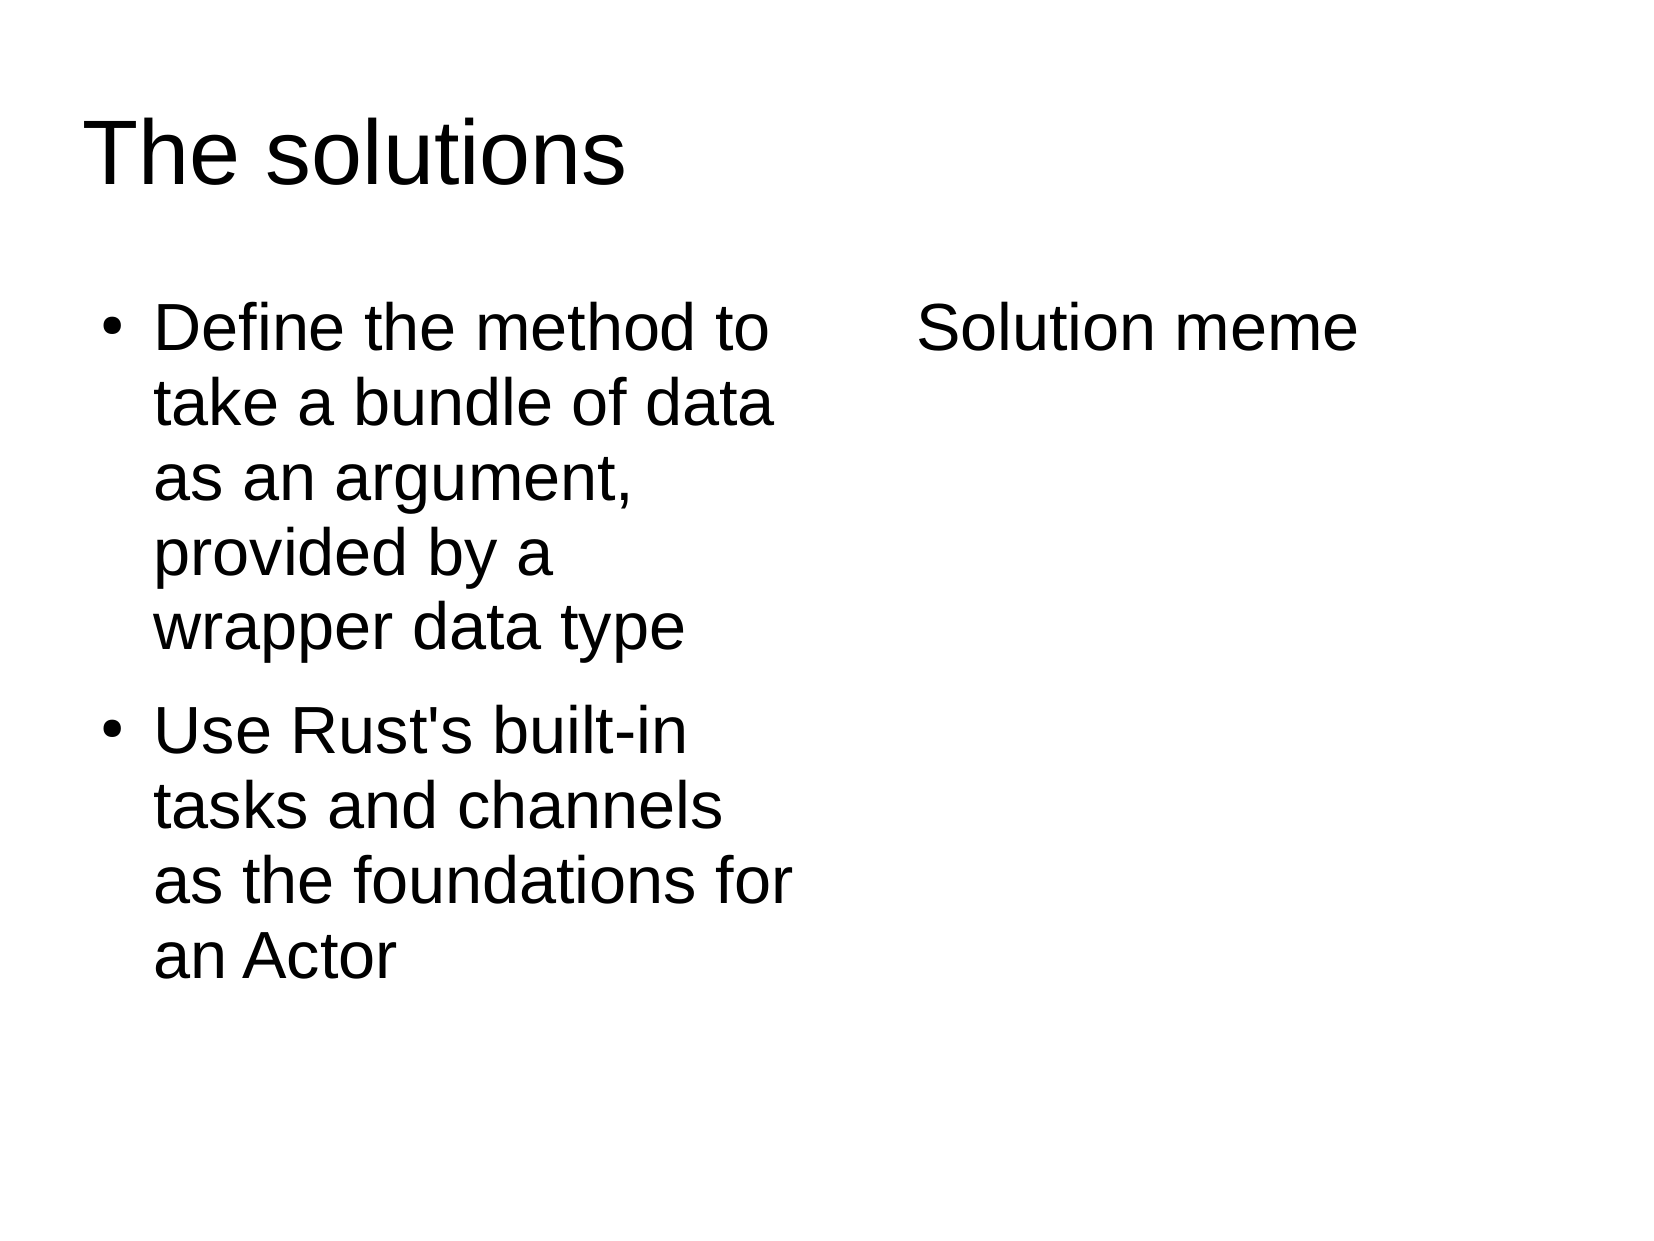

# The solutions
Define the method to take a bundle of data as an argument, provided by a wrapper data type
Use Rust's built-in tasks and channels as the foundations for an Actor
Solution meme